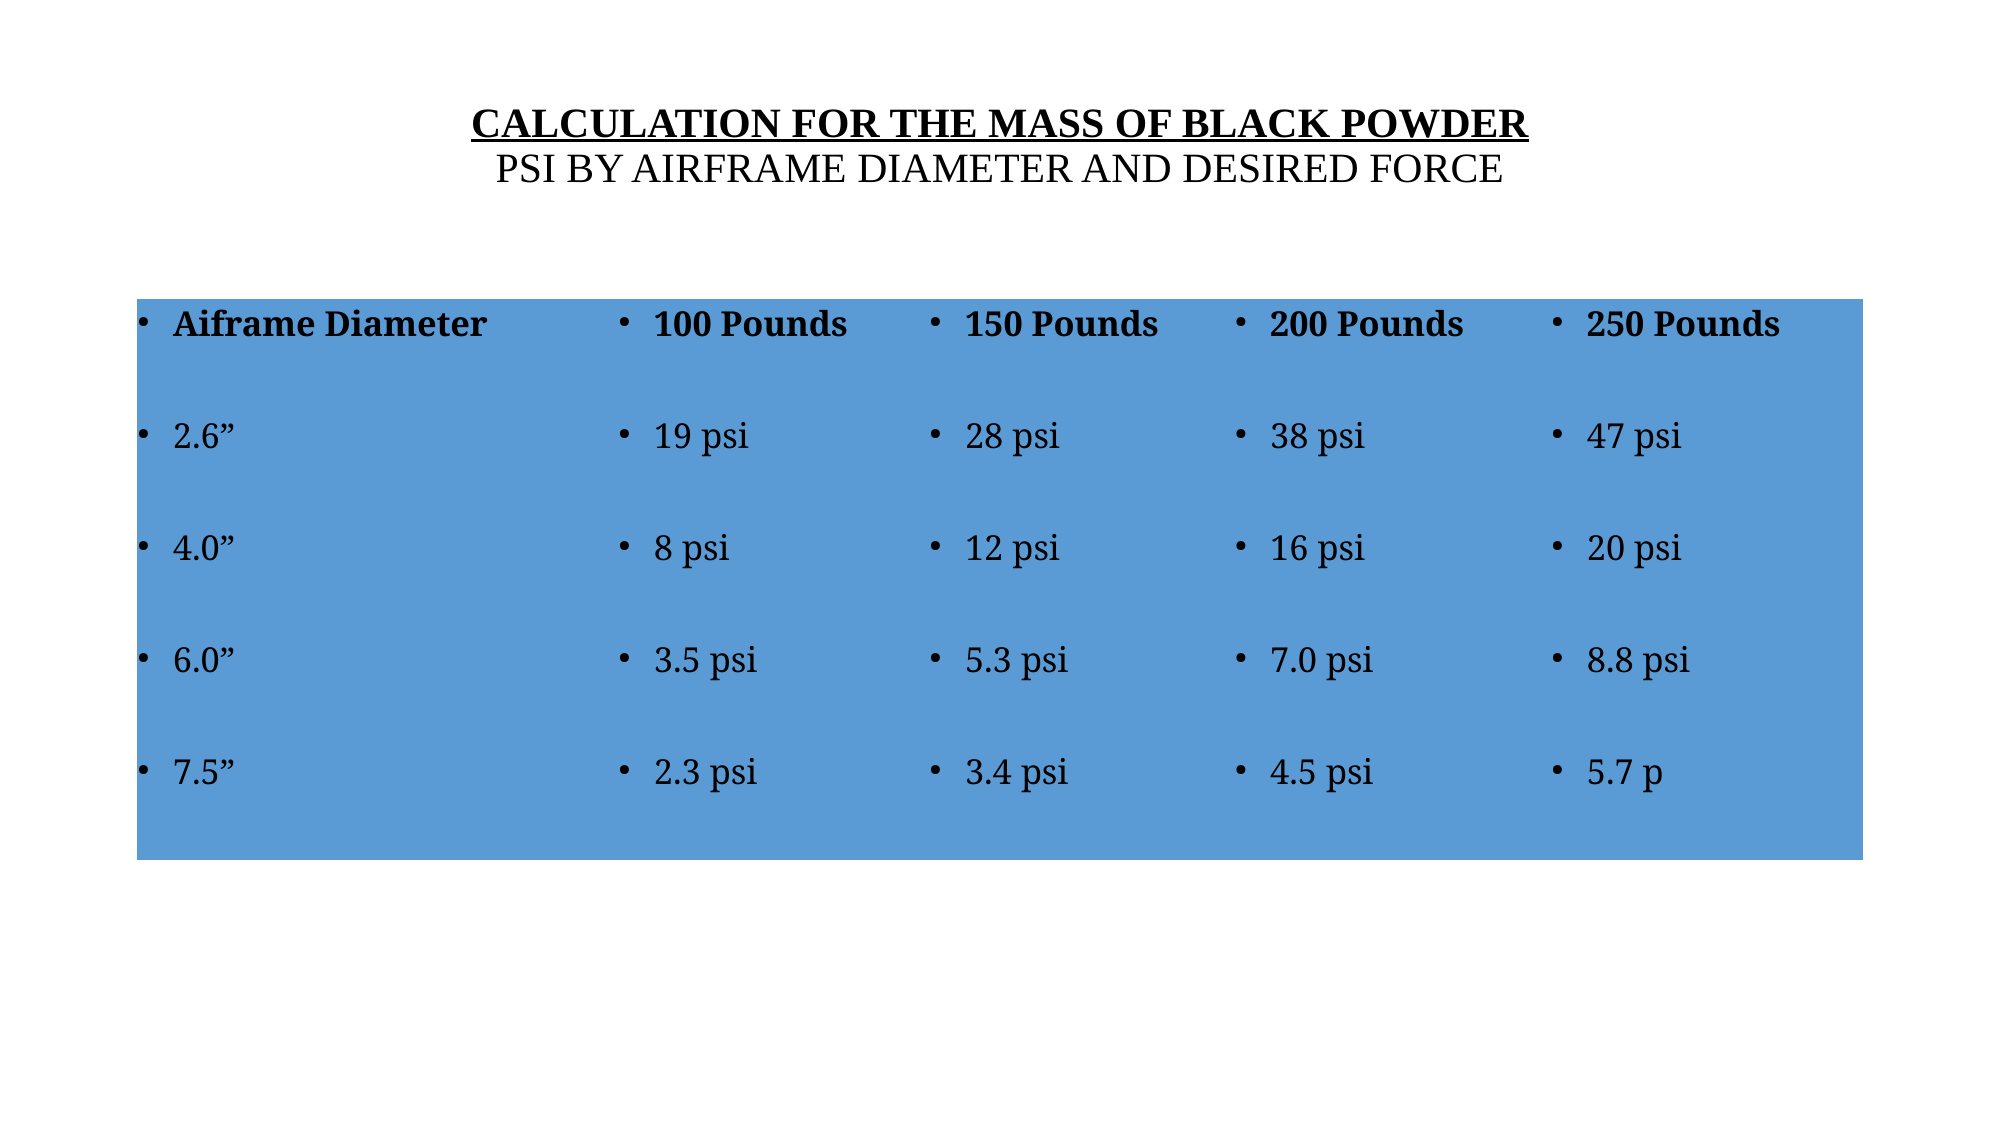

# CALCULATION FOR THE MASS OF BLACK POWDER
PSI BY AIRFRAME DIAMETER AND DESIRED FORCE
| Aiframe Diameter | 100 Pounds | 150 Pounds | 200 Pounds | 250 Pounds |
| --- | --- | --- | --- | --- |
| 2.6” | 19 psi | 28 psi | 38 psi | 47 psi |
| 4.0” | 8 psi | 12 psi | 16 psi | 20 psi |
| 6.0” | 3.5 psi | 5.3 psi | 7.0 psi | 8.8 psi |
| 7.5” | 2.3 psi | 3.4 psi | 4.5 psi | 5.7 p |